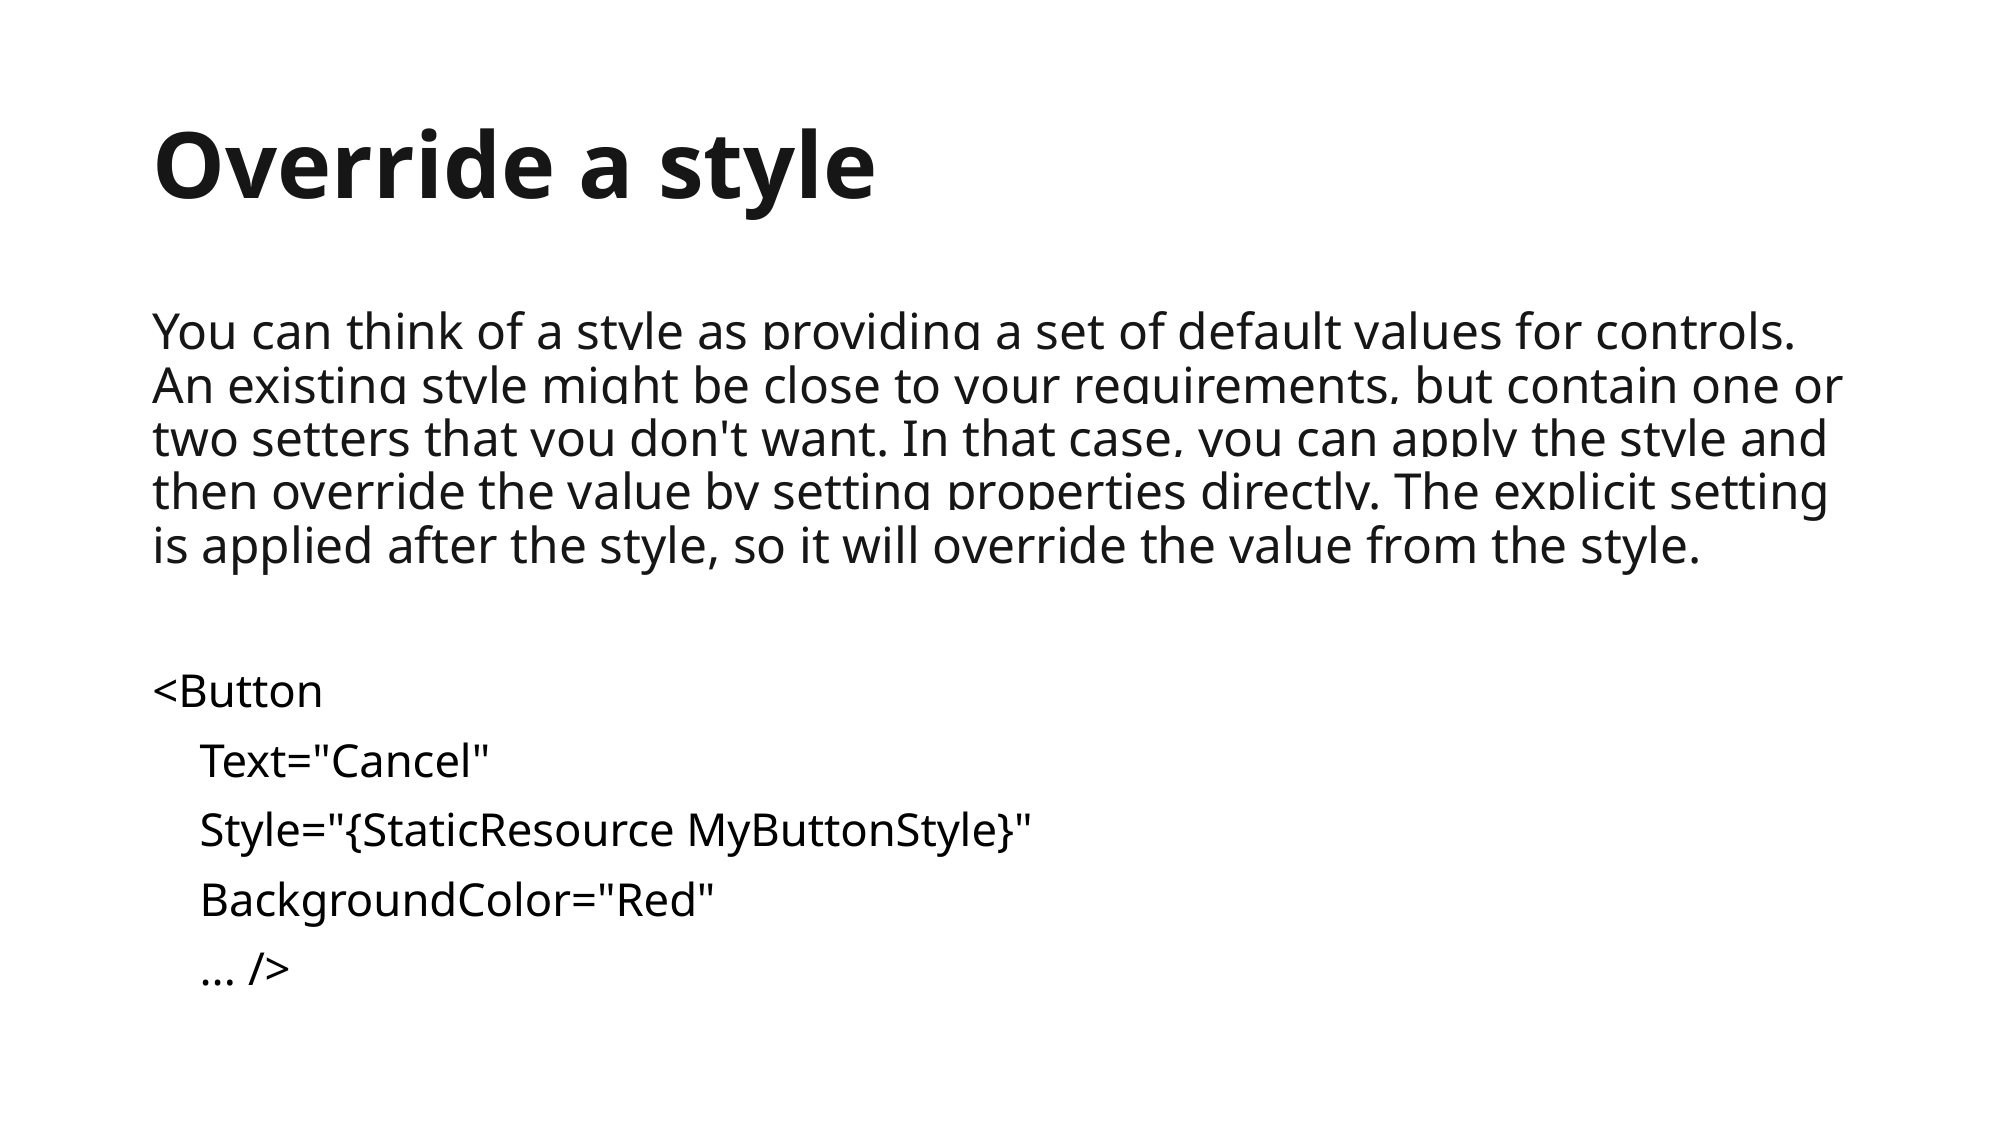

# Override a style
You can think of a style as providing a set of default values for controls. An existing style might be close to your requirements, but contain one or two setters that you don't want. In that case, you can apply the style and then override the value by setting properties directly. The explicit setting is applied after the style, so it will override the value from the style.
<Button
 Text="Cancel"
 Style="{StaticResource MyButtonStyle}"
 BackgroundColor="Red"
 ... />